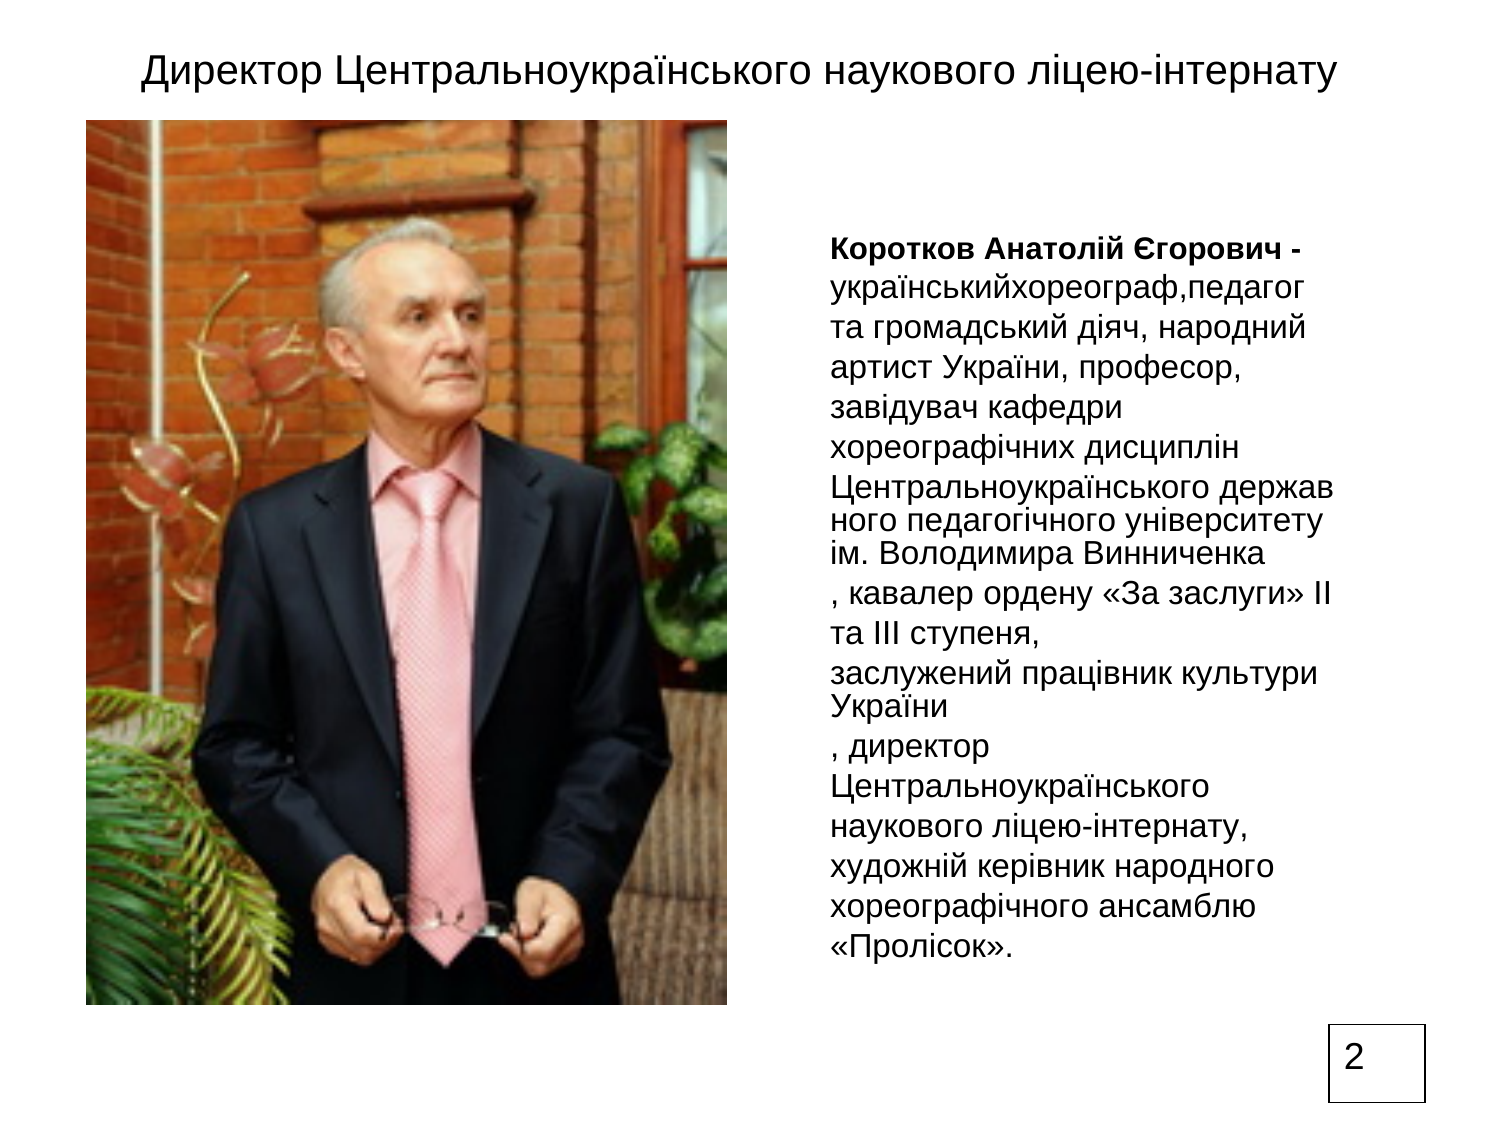

Директор Центральноукраїнського наукового ліцею-інтернату
Коротков Анатолій Єгорович - українськийхореограф,педагог та громадський діяч, народний артист України, професор, завідувач кафедри хореографічних дисциплінЦентральноукраїнського державного педагогічного університету ім. Володимира Винниченка, кавалер ордену «За заслуги» II та ІІІ ступеня,заслужений працівник культури України, директор Центральноукраїнського наукового ліцею-інтернату, художній керівник народного хореографічного ансамблю «Пролісок».